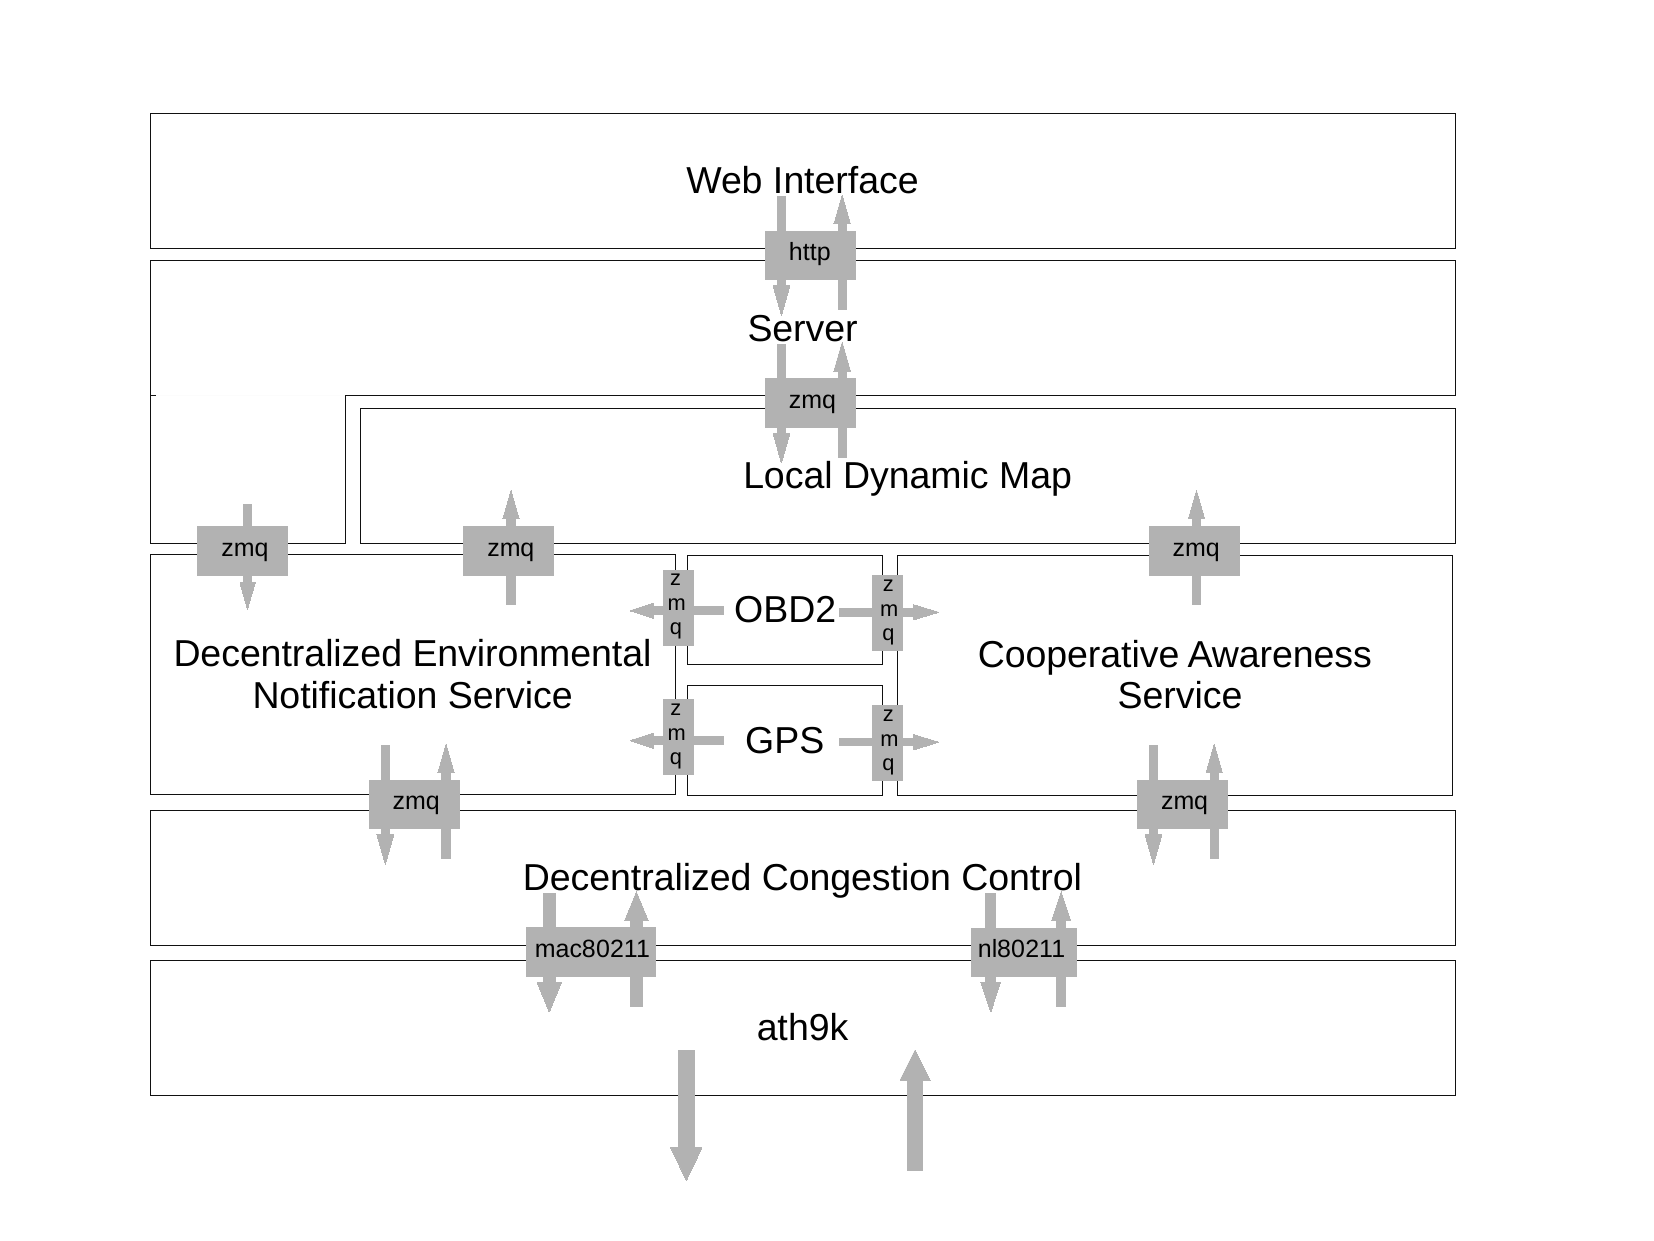

Web Interface
http
Server
zmq
zmq
Local Dynamic Map
zmq
zmq
zmq
Decentralized Environmental
Notification Service
OBD2
Cooperative Awareness
 Service
z
m
q
z
m
q
GPS
z
m
q
z
m
q
zmq
zmq
Decentralized Congestion Control
nl80211
mac80211
ath9k